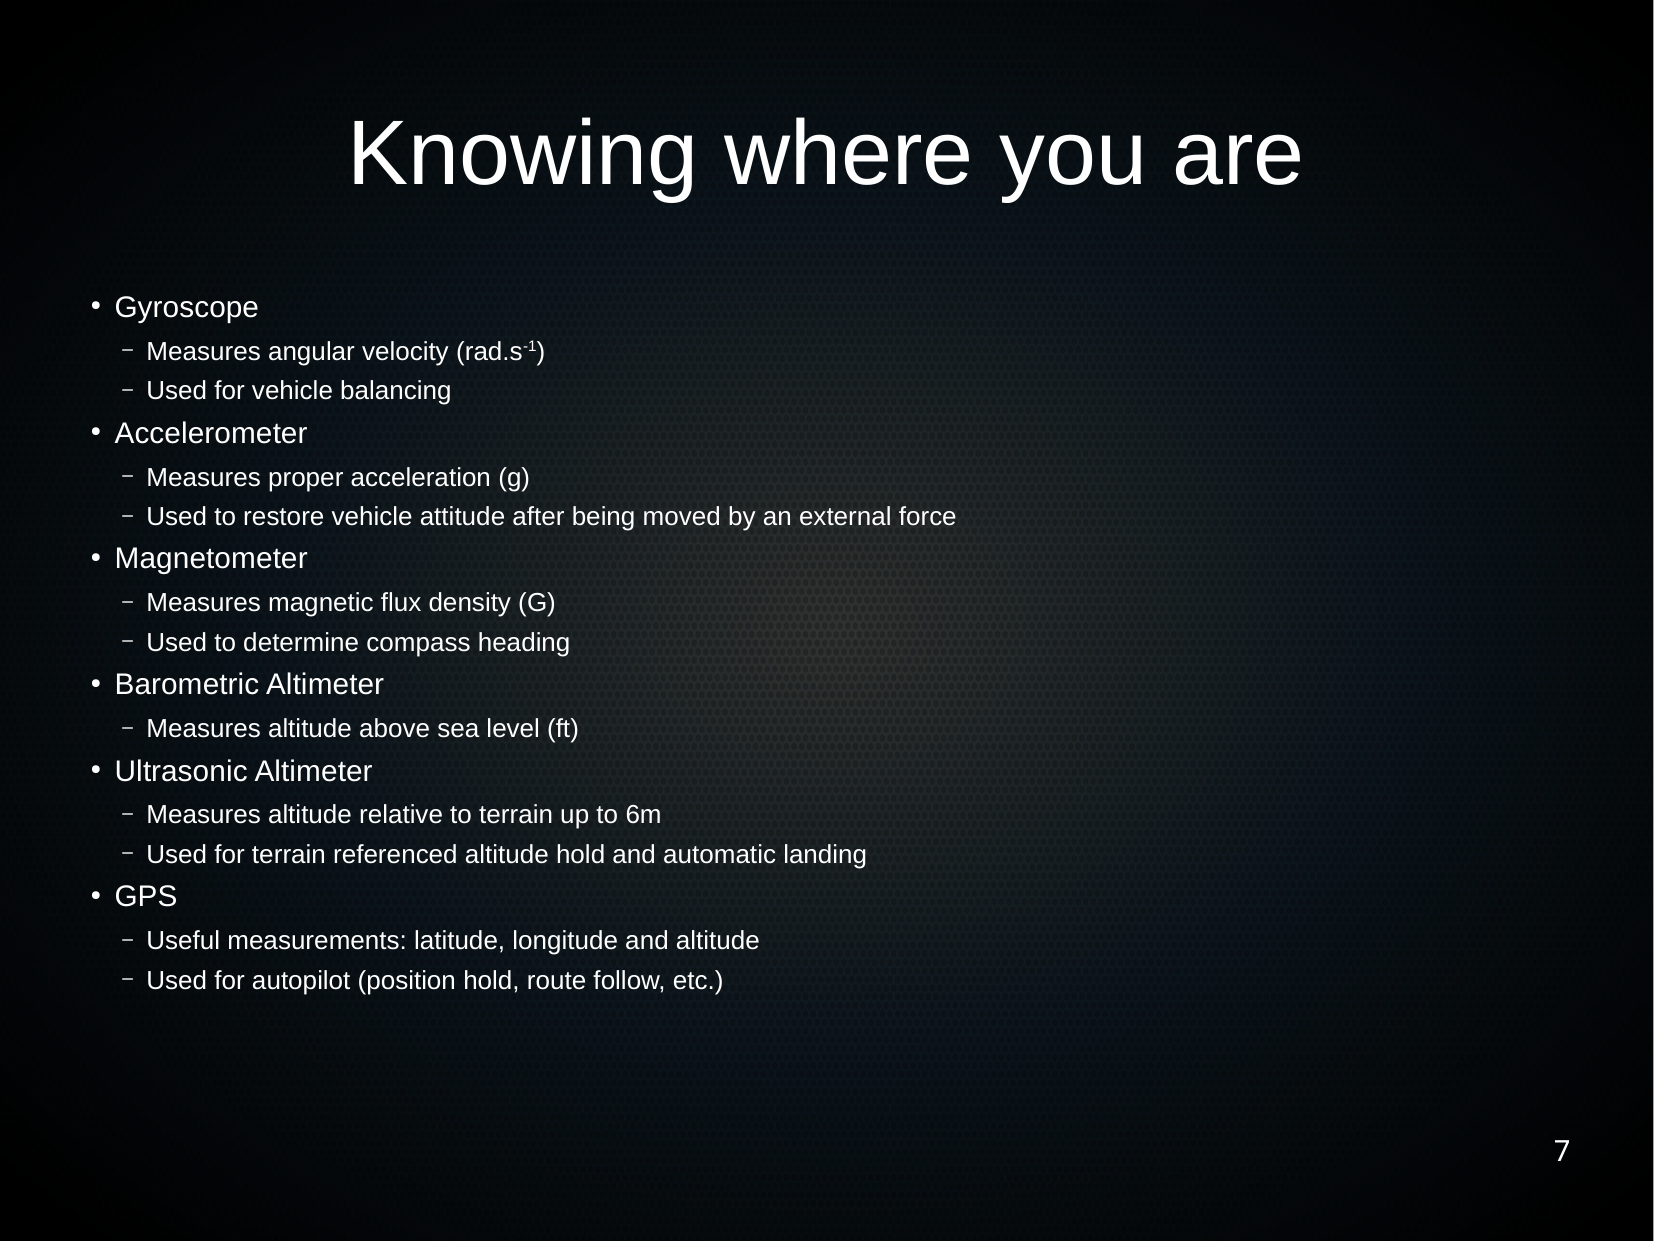

# Knowing where you are
Gyroscope
Measures angular velocity (rad.s-1)
Used for vehicle balancing
Accelerometer
Measures proper acceleration (g)
Used to restore vehicle attitude after being moved by an external force
Magnetometer
Measures magnetic flux density (G)
Used to determine compass heading
Barometric Altimeter
Measures altitude above sea level (ft)
Ultrasonic Altimeter
Measures altitude relative to terrain up to 6m
Used for terrain referenced altitude hold and automatic landing
GPS
Useful measurements: latitude, longitude and altitude
Used for autopilot (position hold, route follow, etc.)
7